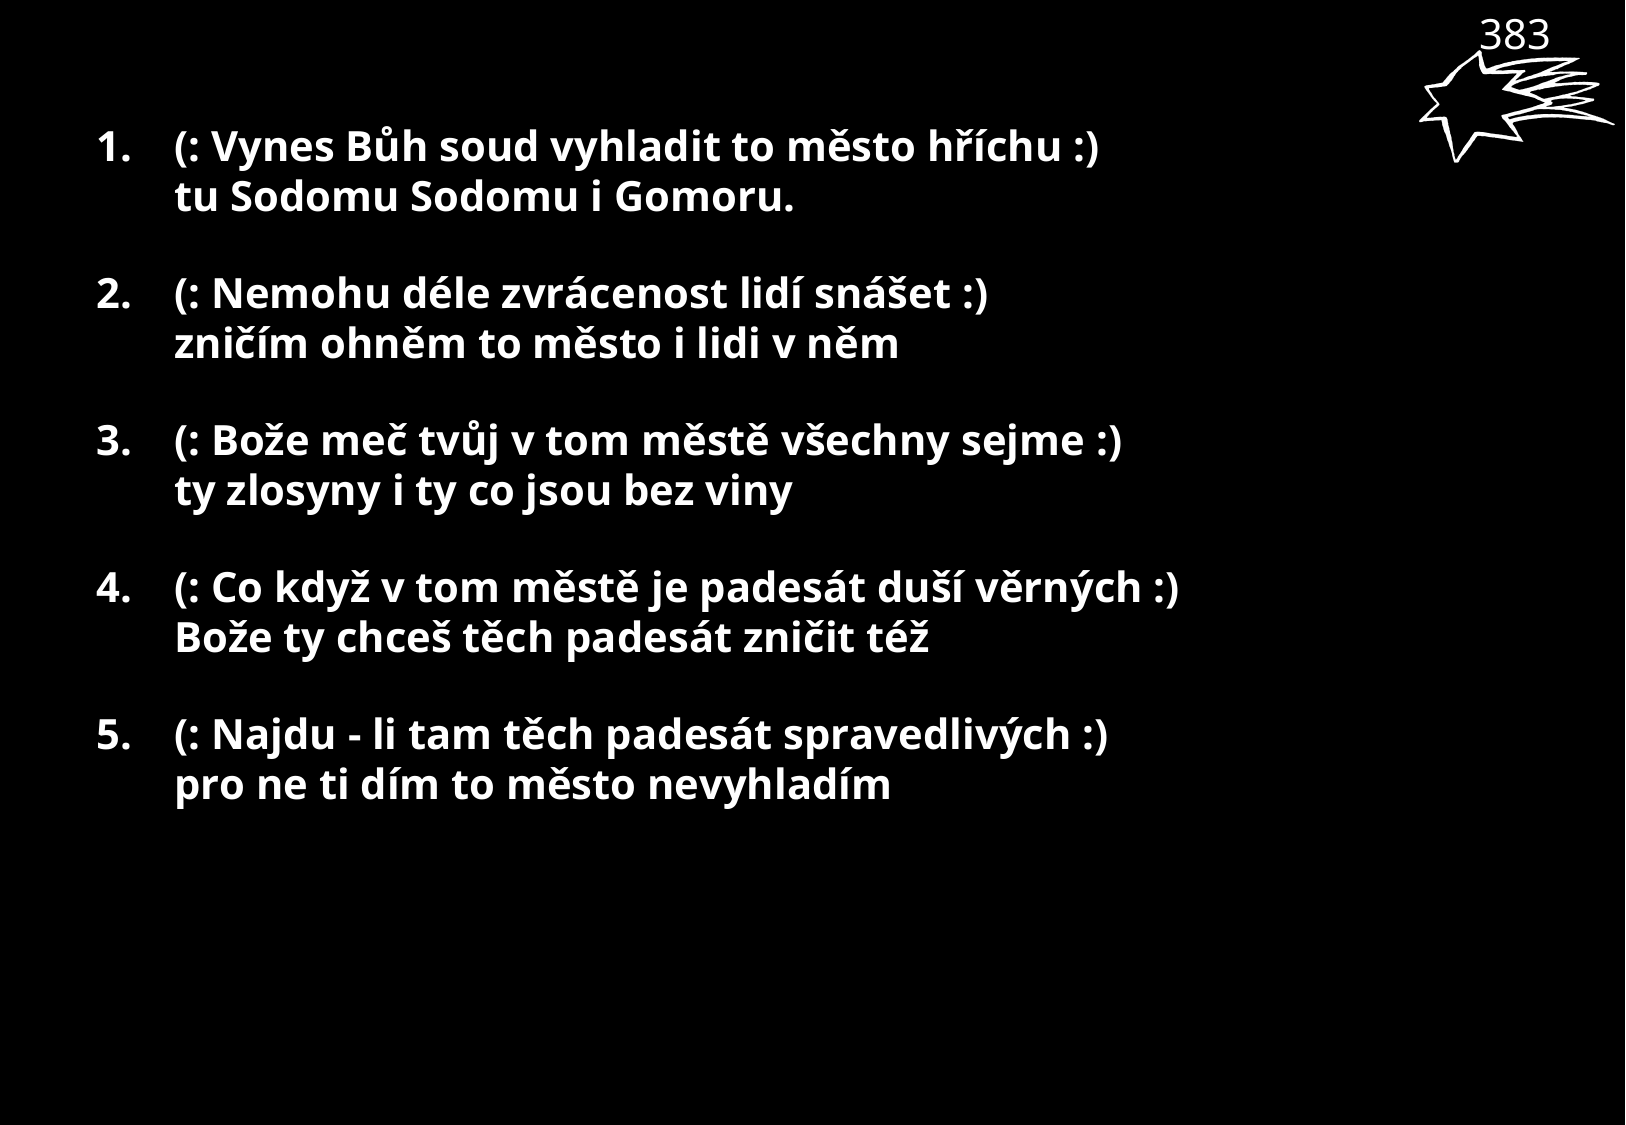

383
# 1. 	(: Vynes Bůh soud vyhladit to město hříchu :) tu Sodomu Sodomu i Gomoru.
2.	(: Nemohu déle zvrácenost lidí snášet :)
zničím ohněm to město i lidi v něm
3.	(: Bože meč tvůj v tom městě všechny sejme :)
ty zlosyny i ty co jsou bez viny
4.	(: Co když v tom městě je padesát duší věrných :)
Bože ty chceš těch padesát zničit též
5.	(: Najdu - li tam těch padesát spravedlivých :)
pro ne ti dím to město nevyhladím